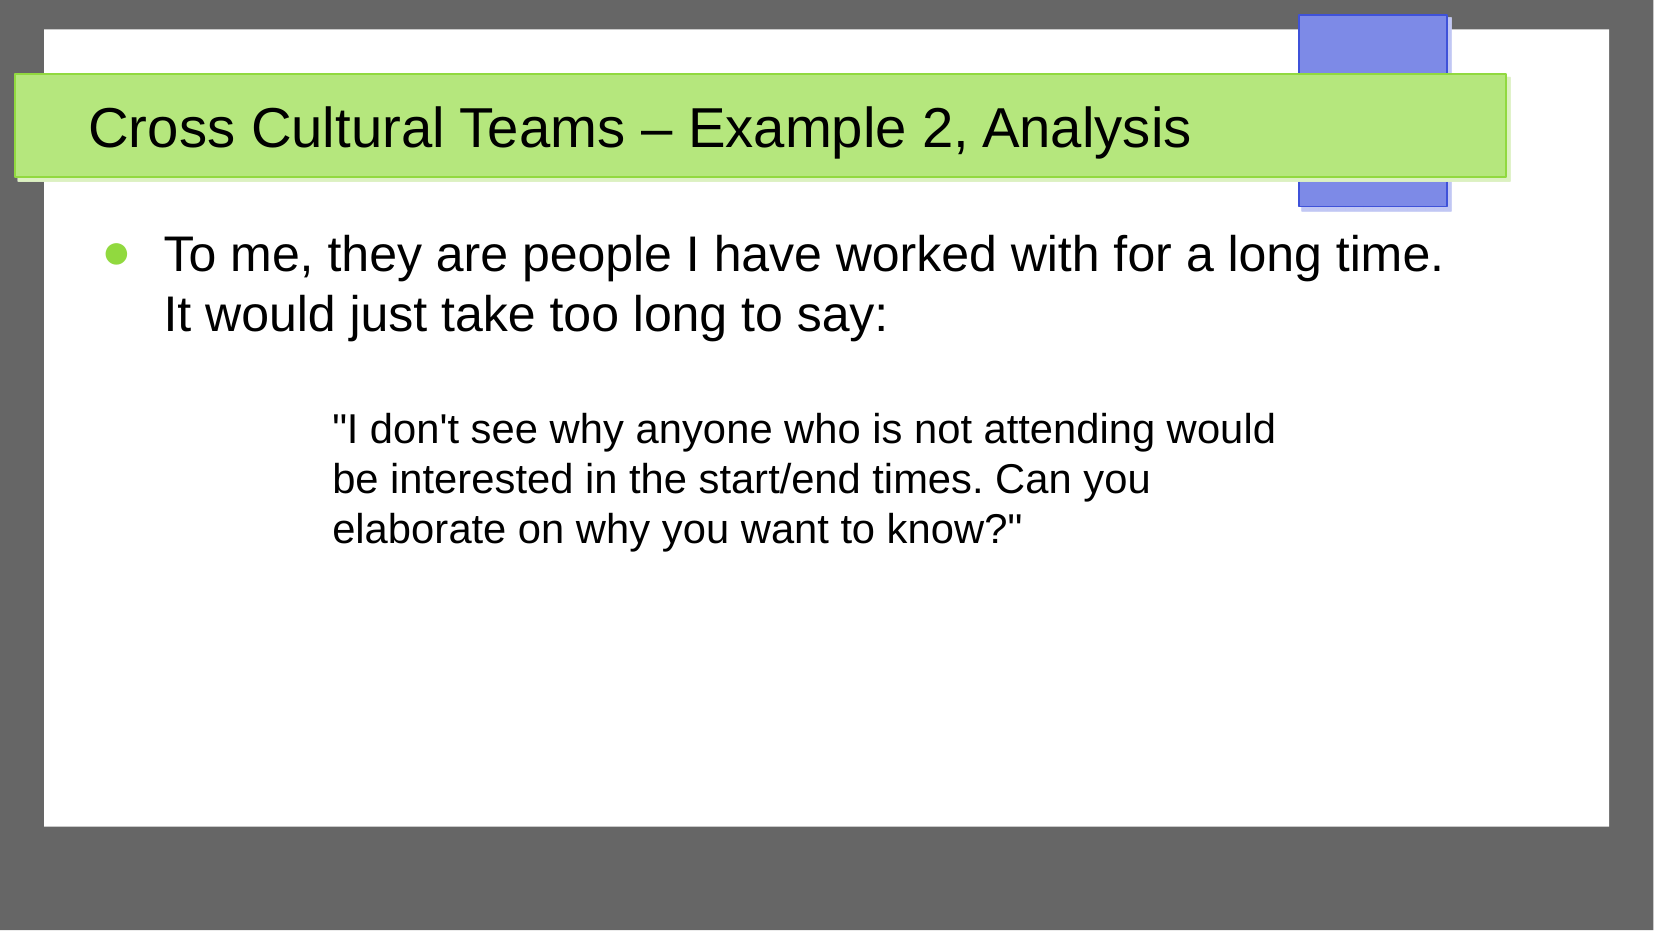

Cross Cultural Teams – Example 2, Analysis
To me, they are people I have worked with for a long time.
It would just take too long to say:
"I don't see why anyone who is not attending would be interested in the start/end times. Can you elaborate on why you want to know?"